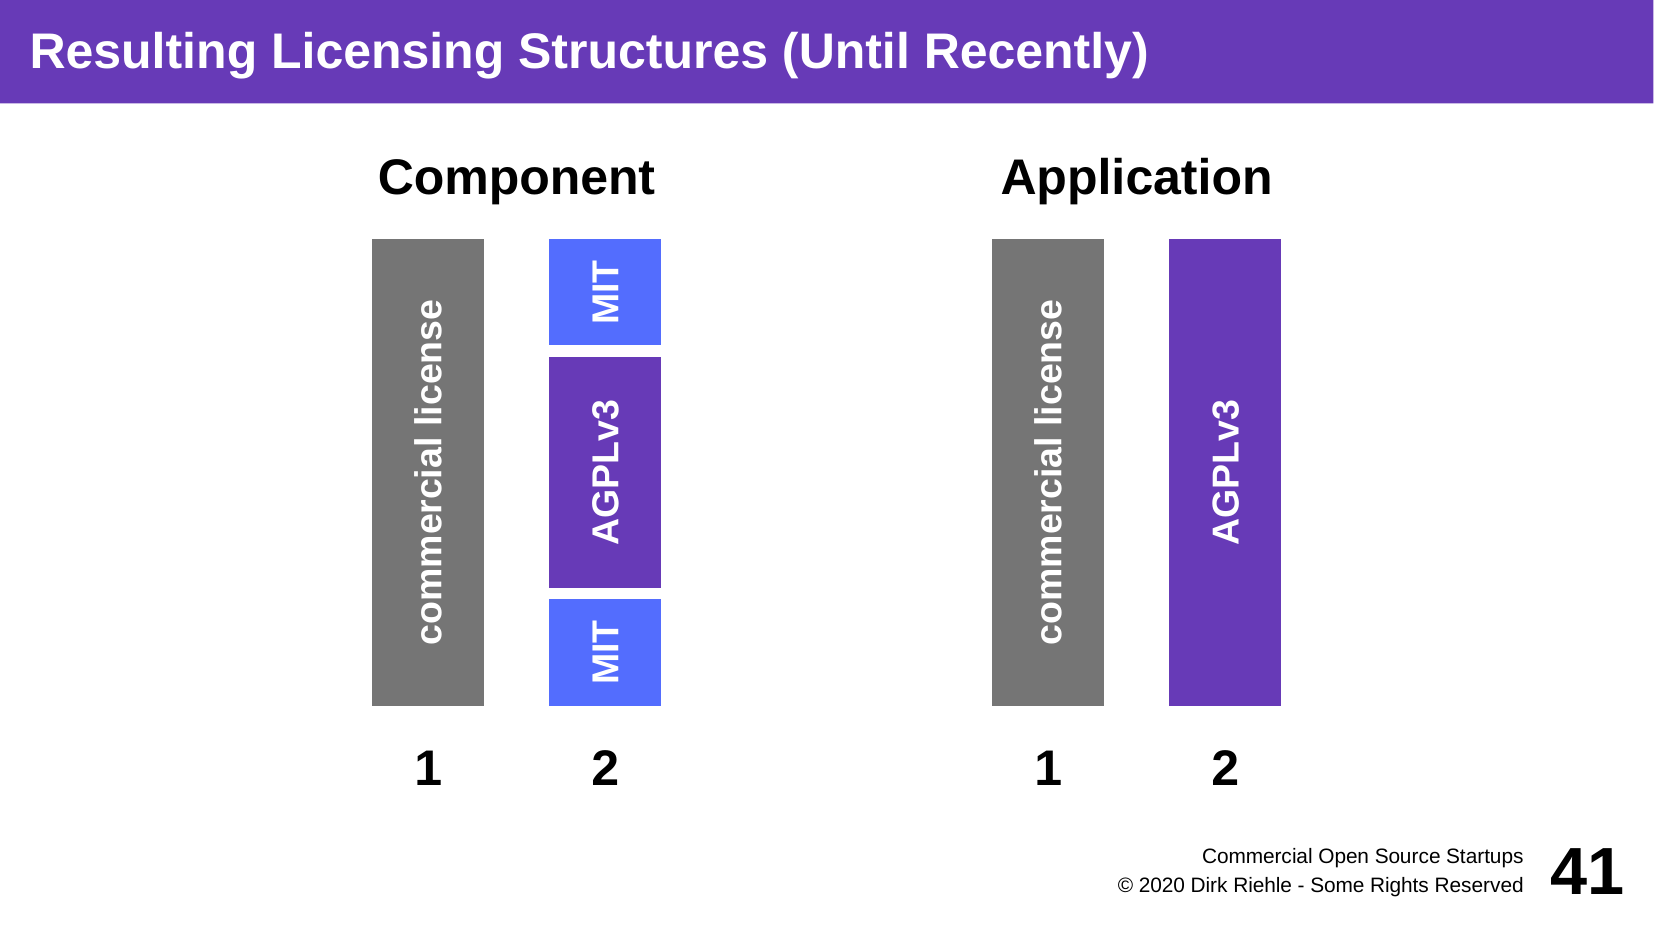

# Resulting Licensing Structures (Until Recently)
Component
Application
MIT
commercial license
AGPLv3
commercial license
AGPLv3
MIT
1
2
1
2
Commercial Open Source Startups
41
© 2020 Dirk Riehle - Some Rights Reserved